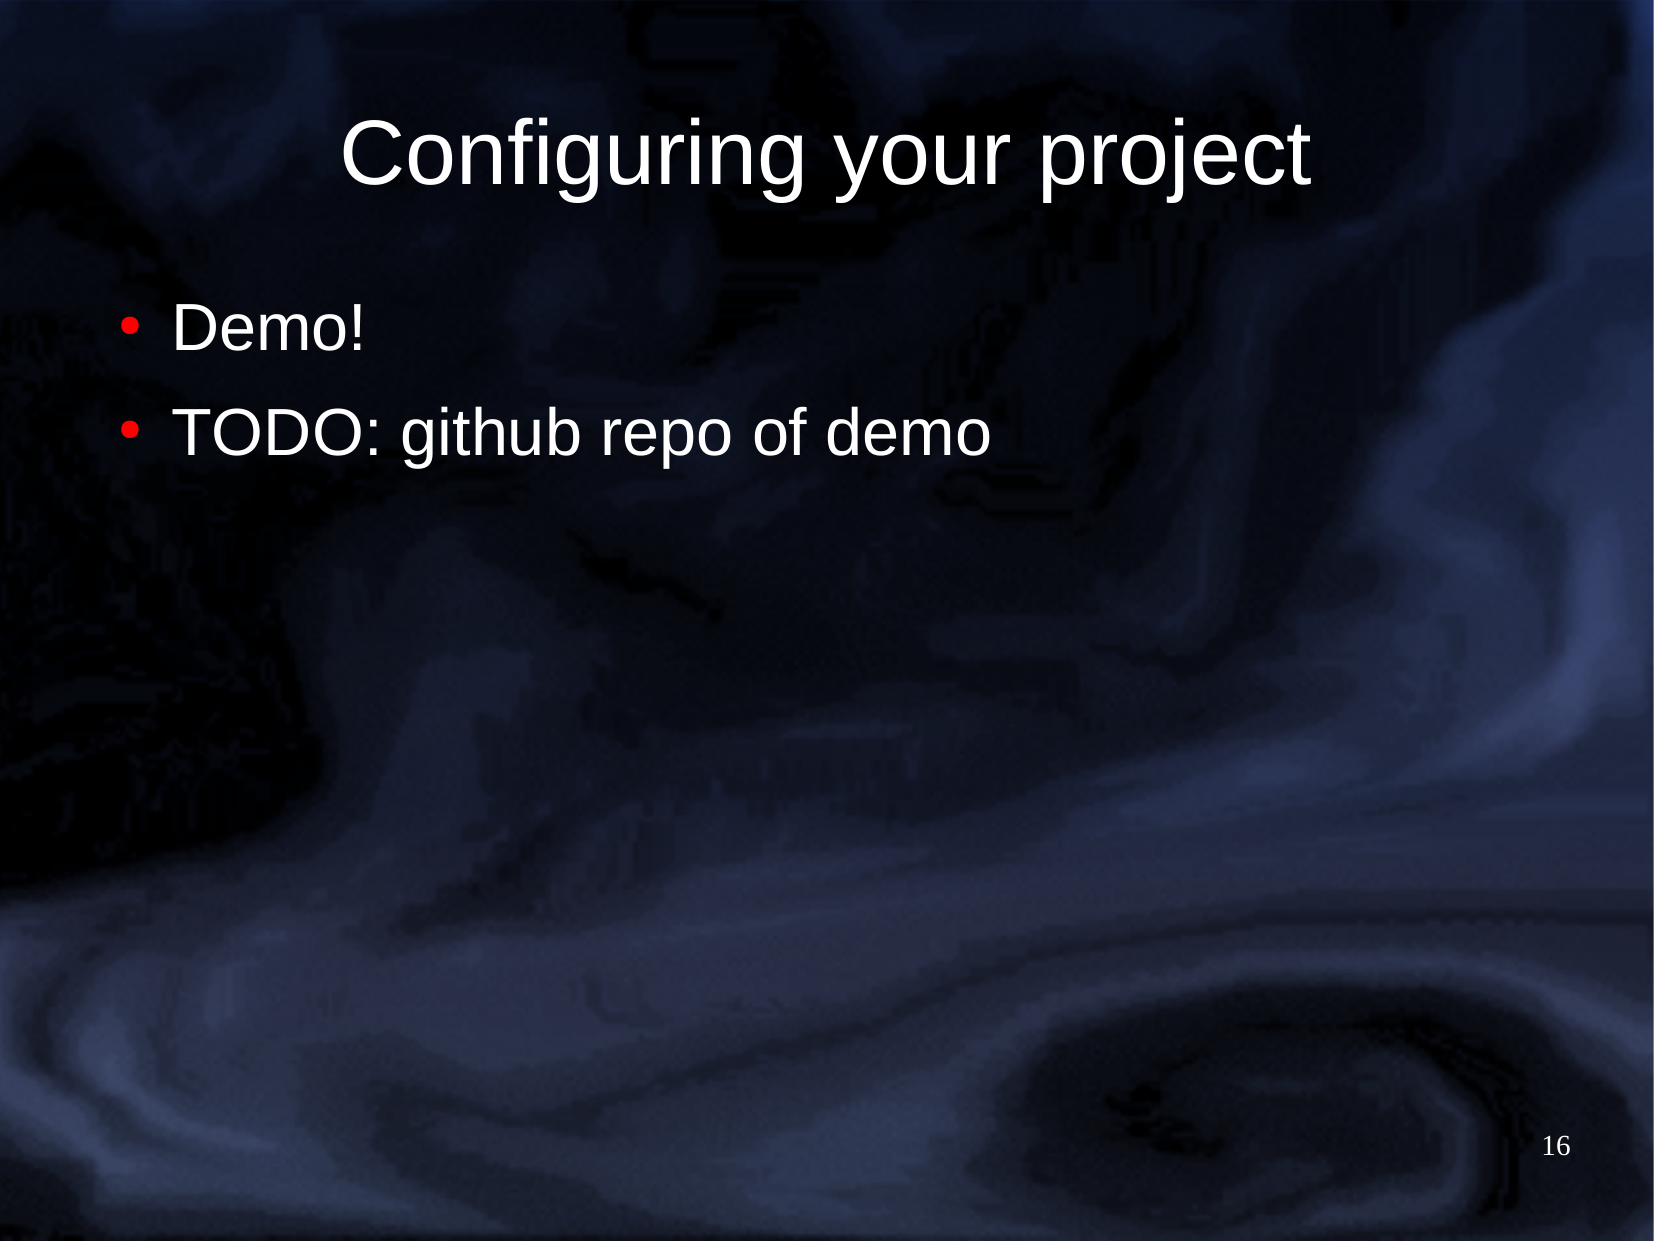

# Configuring your project
Demo!
TODO: github repo of demo
16